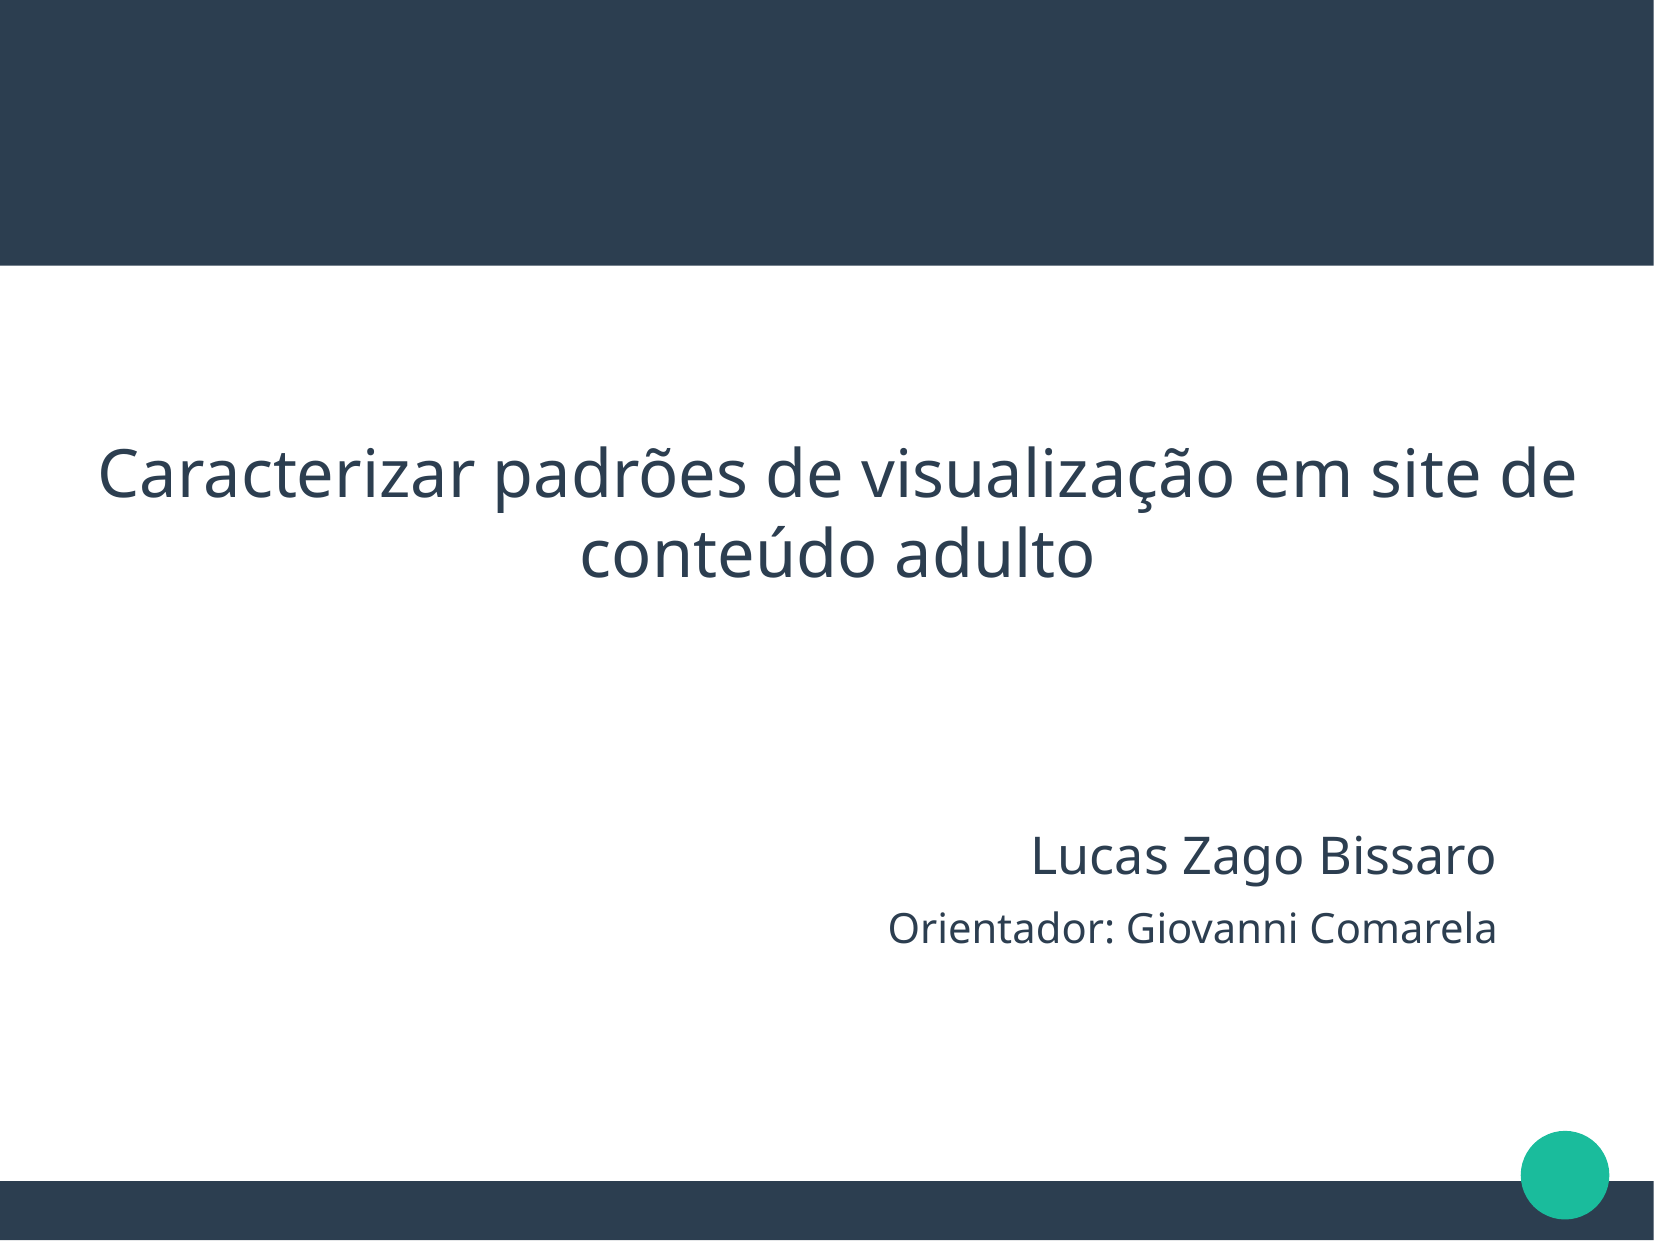

# Caracterizar padrões de visualização em site de conteúdo adulto
Lucas Zago Bissaro
Orientador: Giovanni Comarela